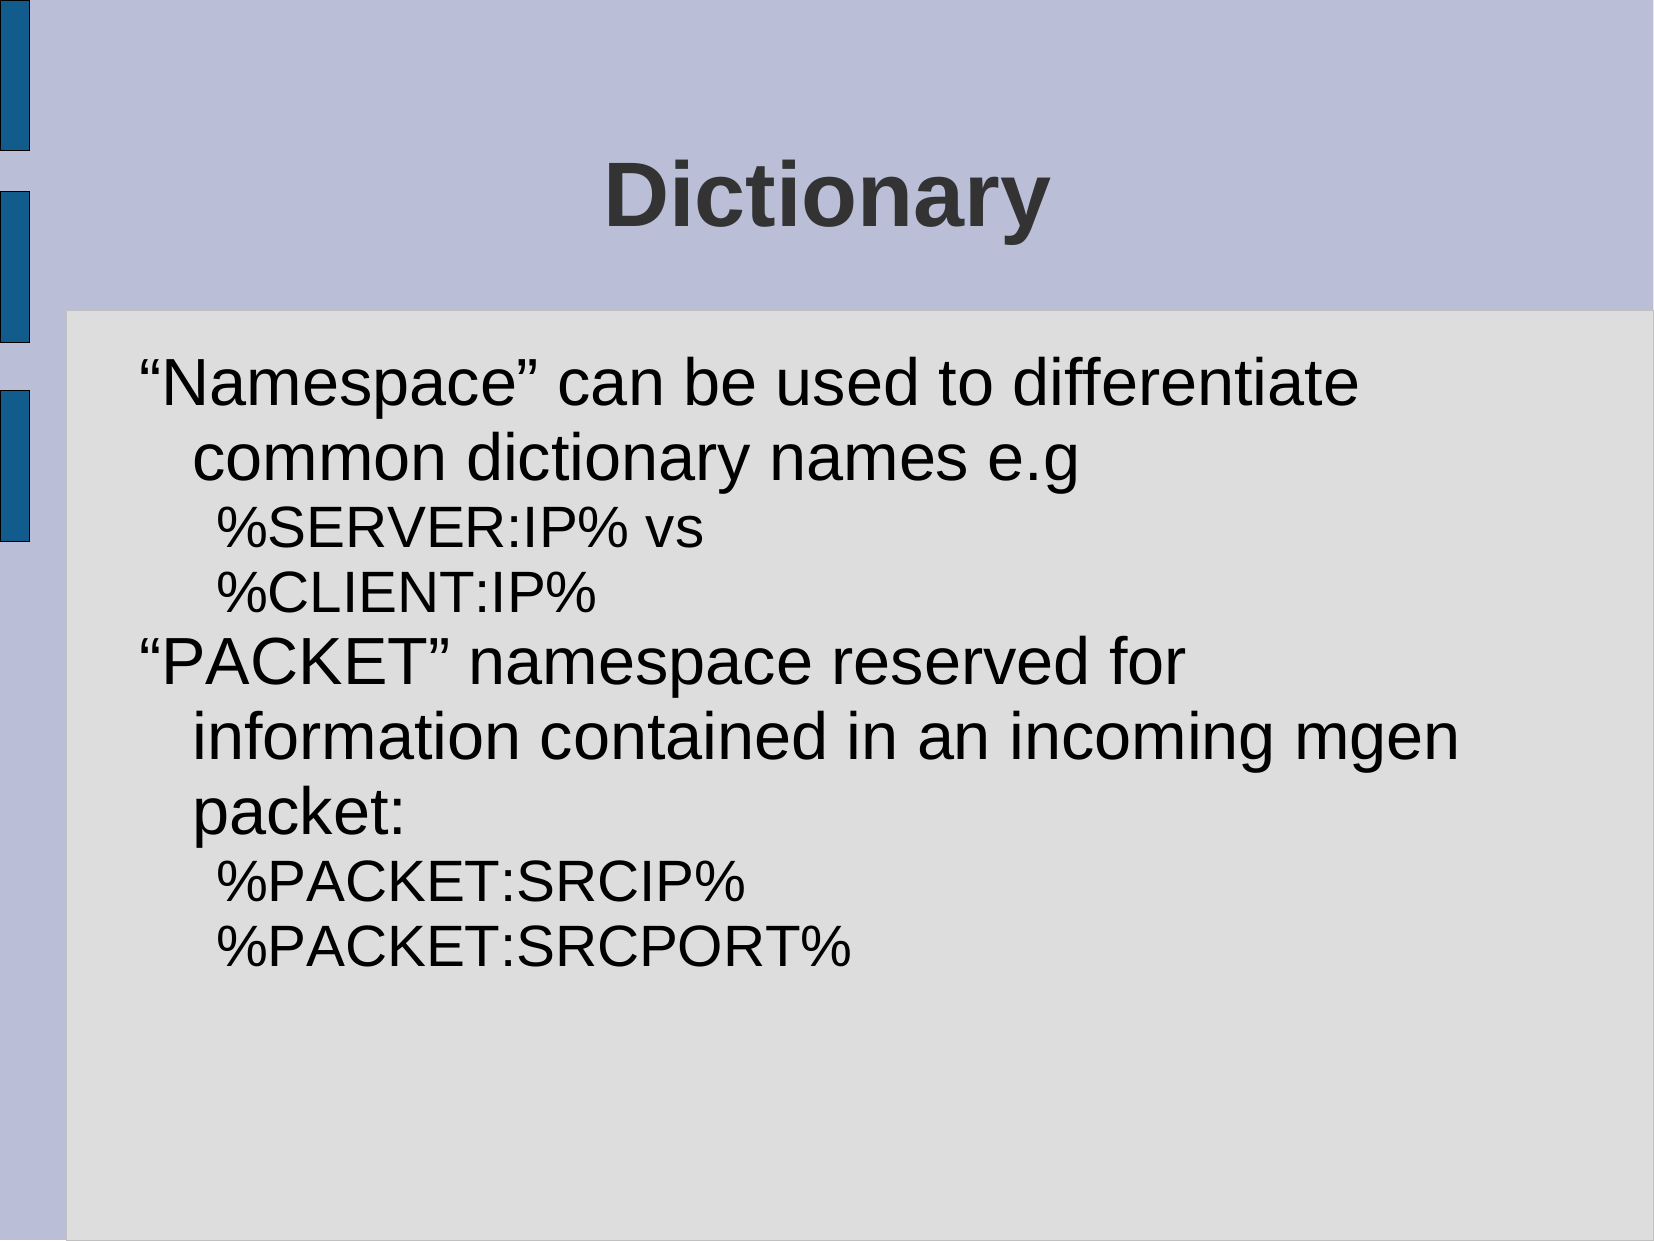

# Dictionary
“Namespace” can be used to differentiate common dictionary names e.g
%SERVER:IP% vs
%CLIENT:IP%
“PACKET” namespace reserved for information contained in an incoming mgen packet:
%PACKET:SRCIP%
%PACKET:SRCPORT%